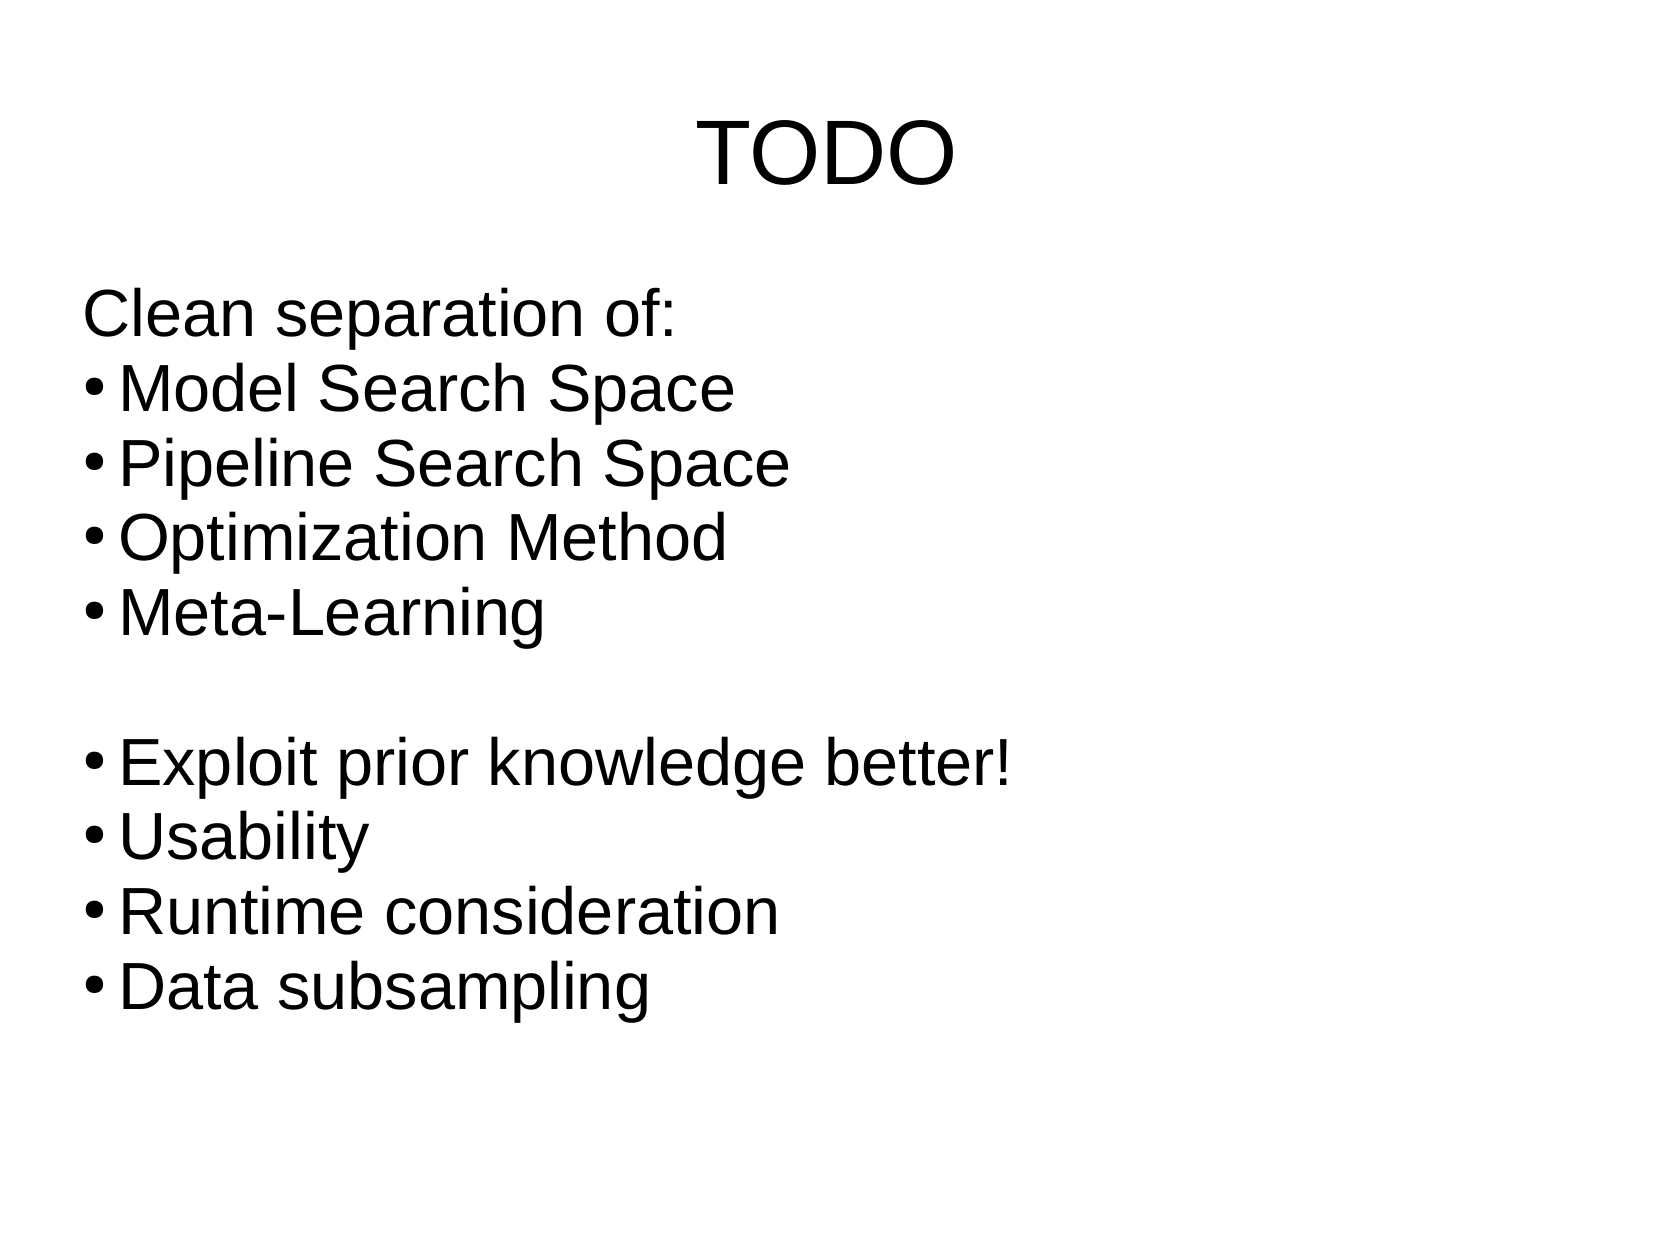

# TODO
Clean separation of:
Model Search Space
Pipeline Search Space
Optimization Method
Meta-Learning
Exploit prior knowledge better!
Usability
Runtime consideration
Data subsampling